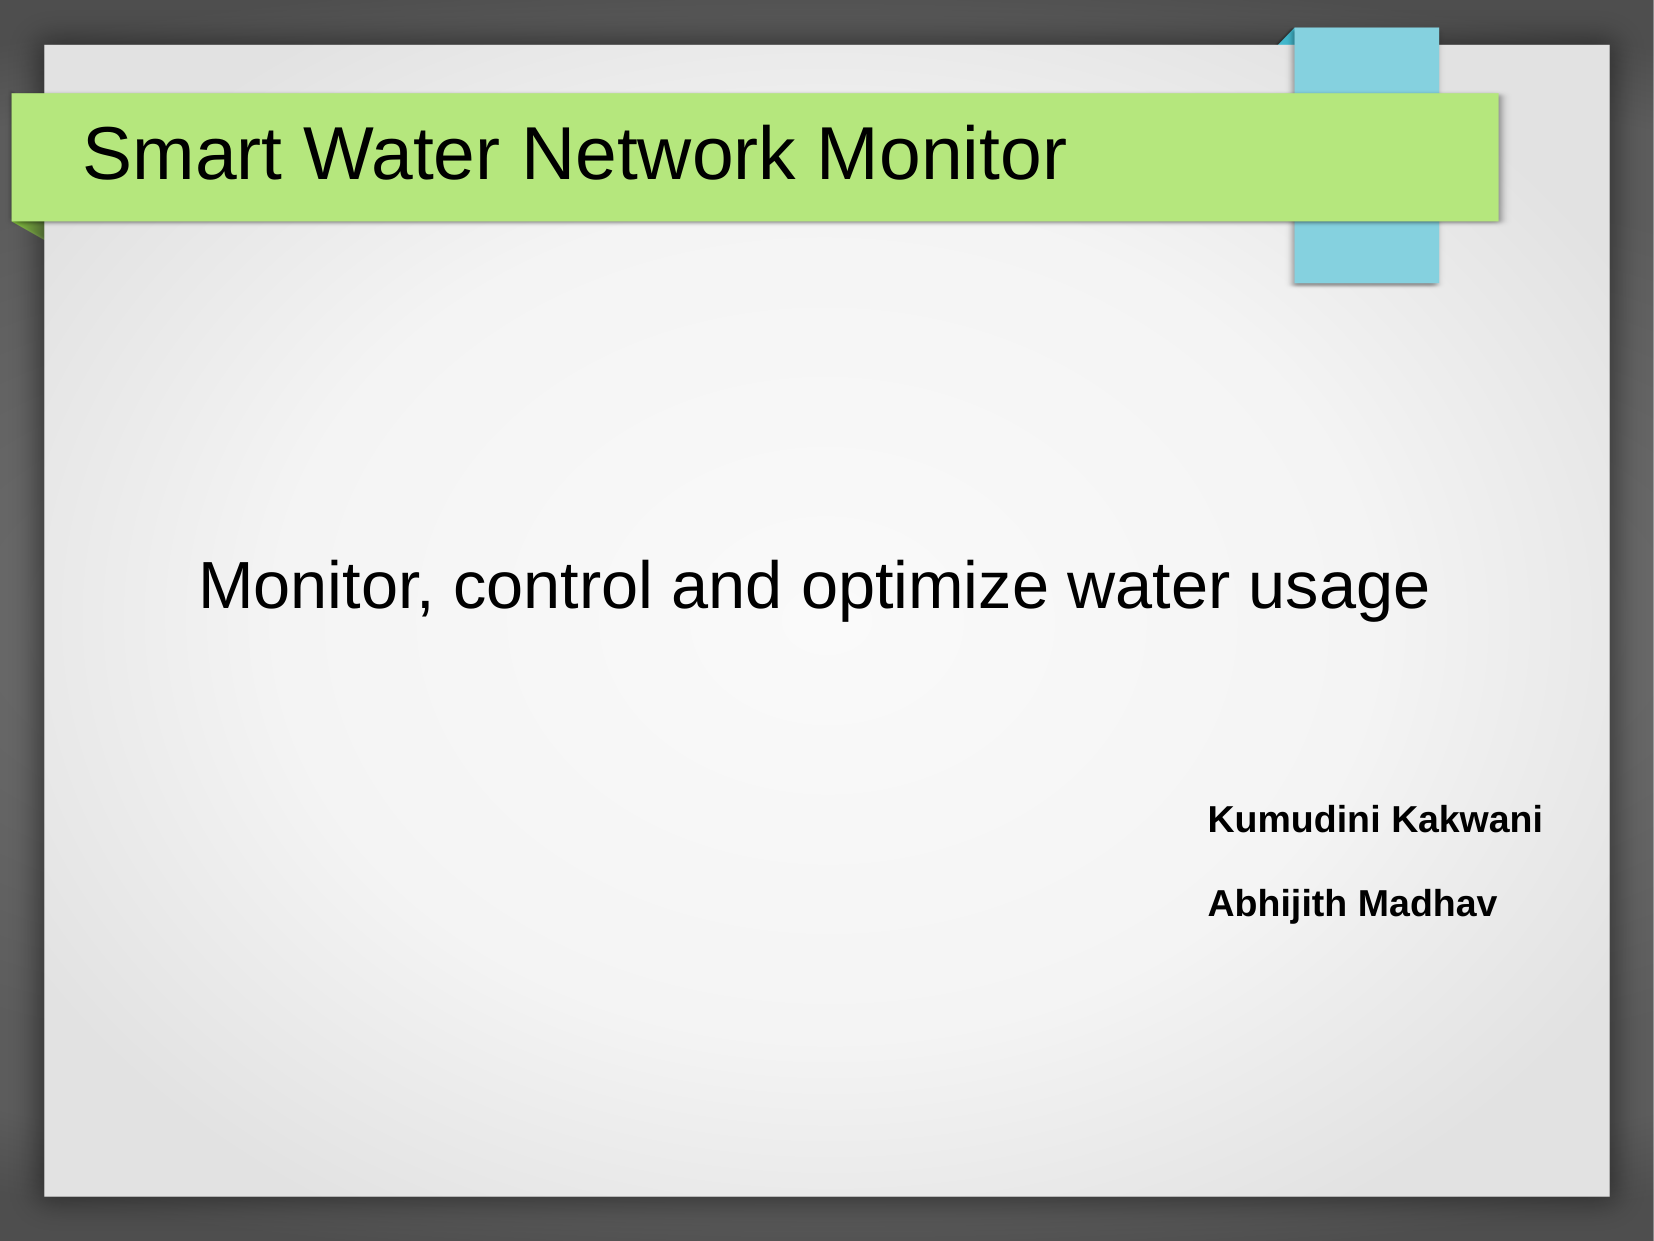

# Smart Water Network Monitor
Monitor, control and optimize water usage
Kumudini Kakwani
Abhijith Madhav